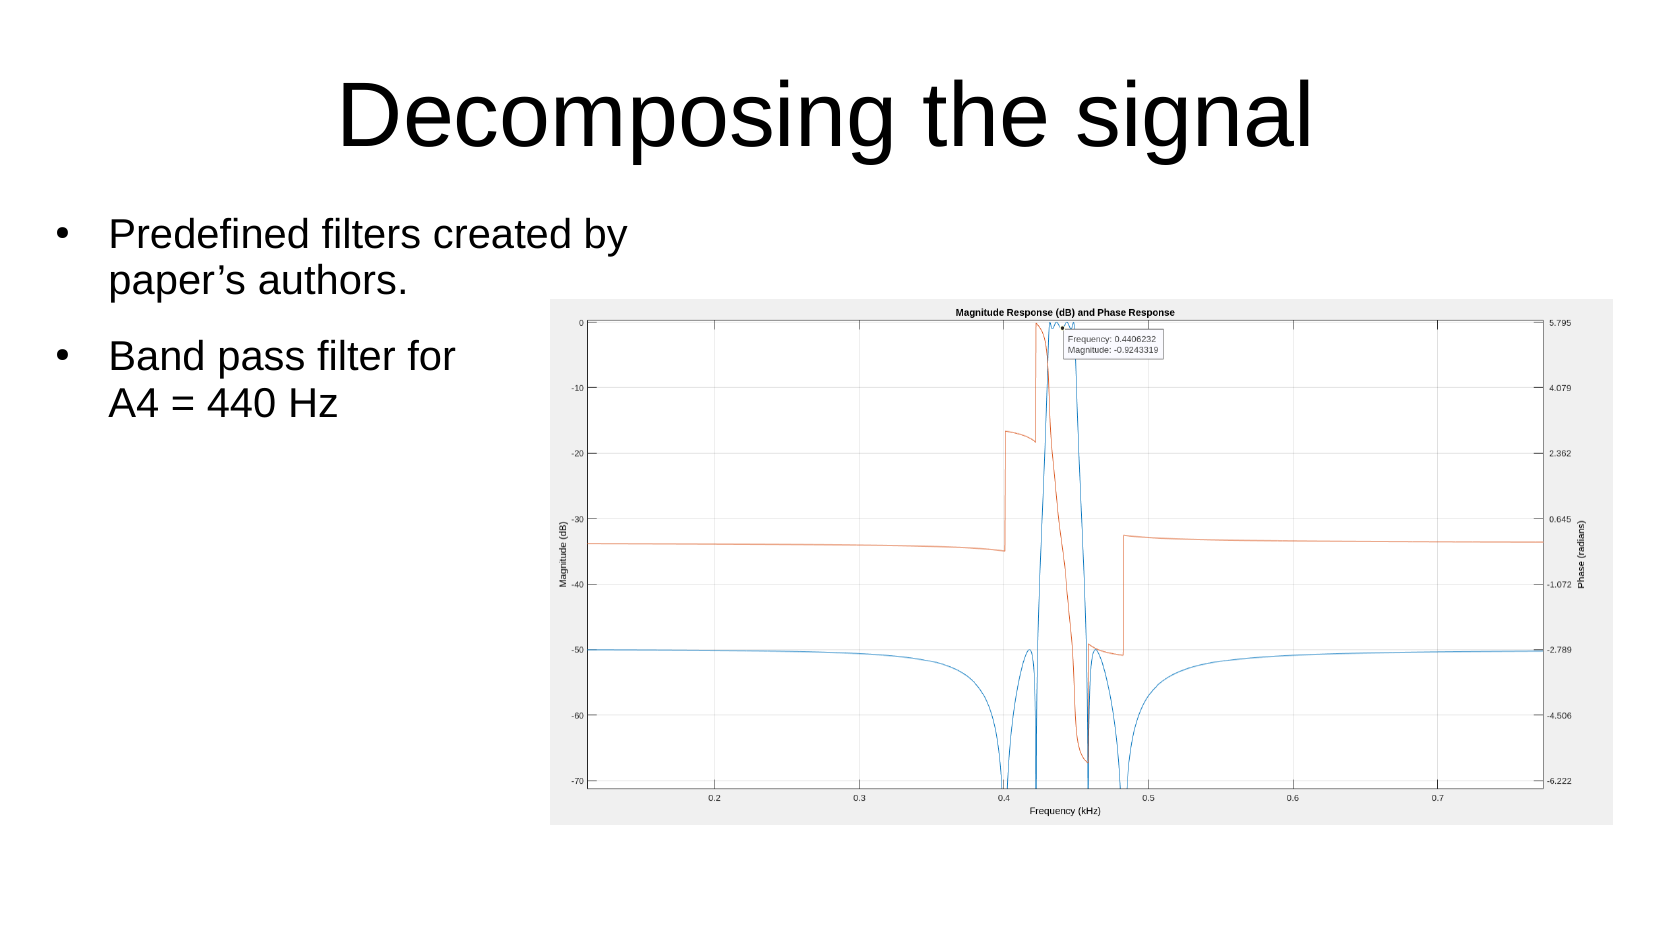

# Decomposing the signal
Predefined filters created by paper’s authors.
Band pass filter for
A4 = 440 Hz